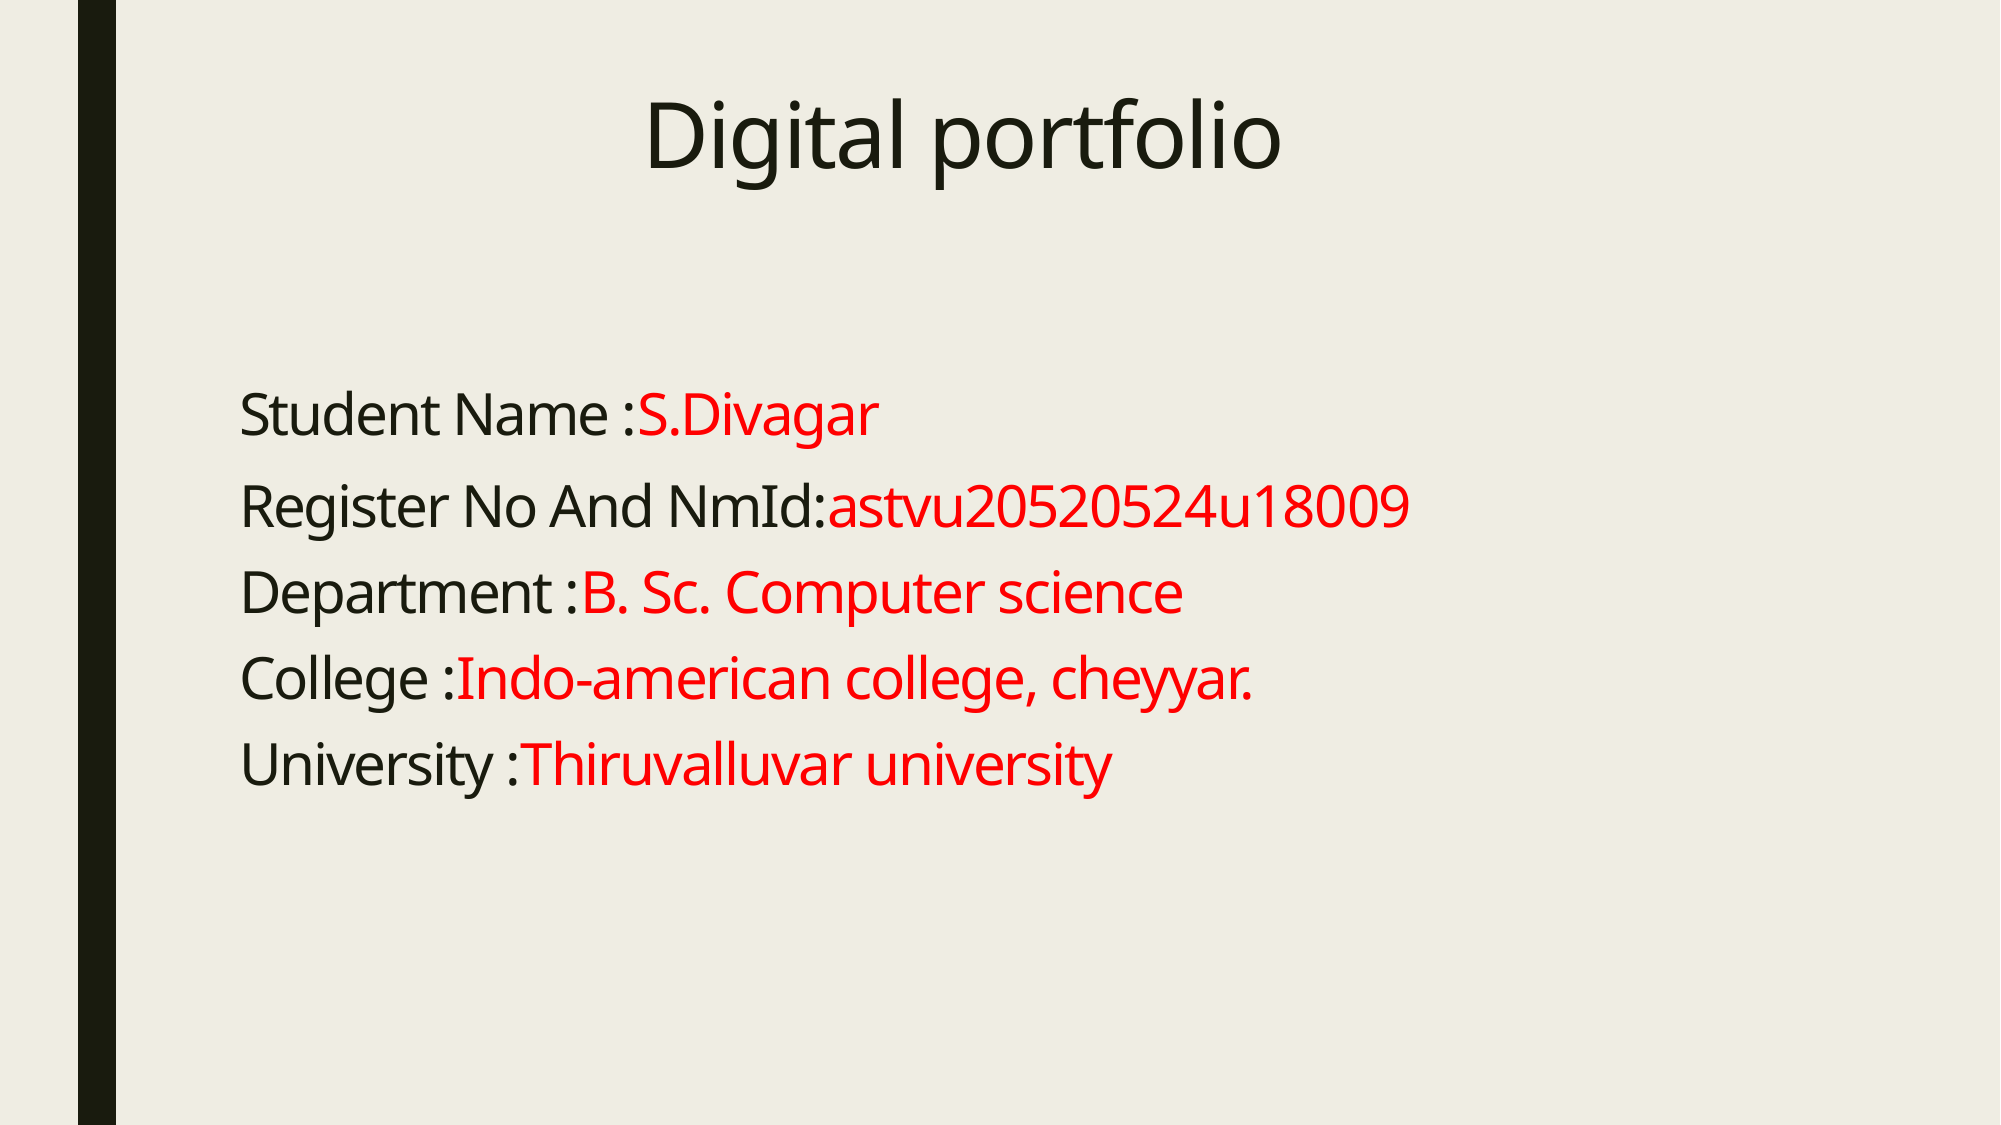

Digital portfolio
Student Name :S.Divagar
Register No And NmId:astvu20520524u18009
Department :B. Sc. Computer science
College :Indo-american college, cheyyar.
University :Thiruvalluvar university